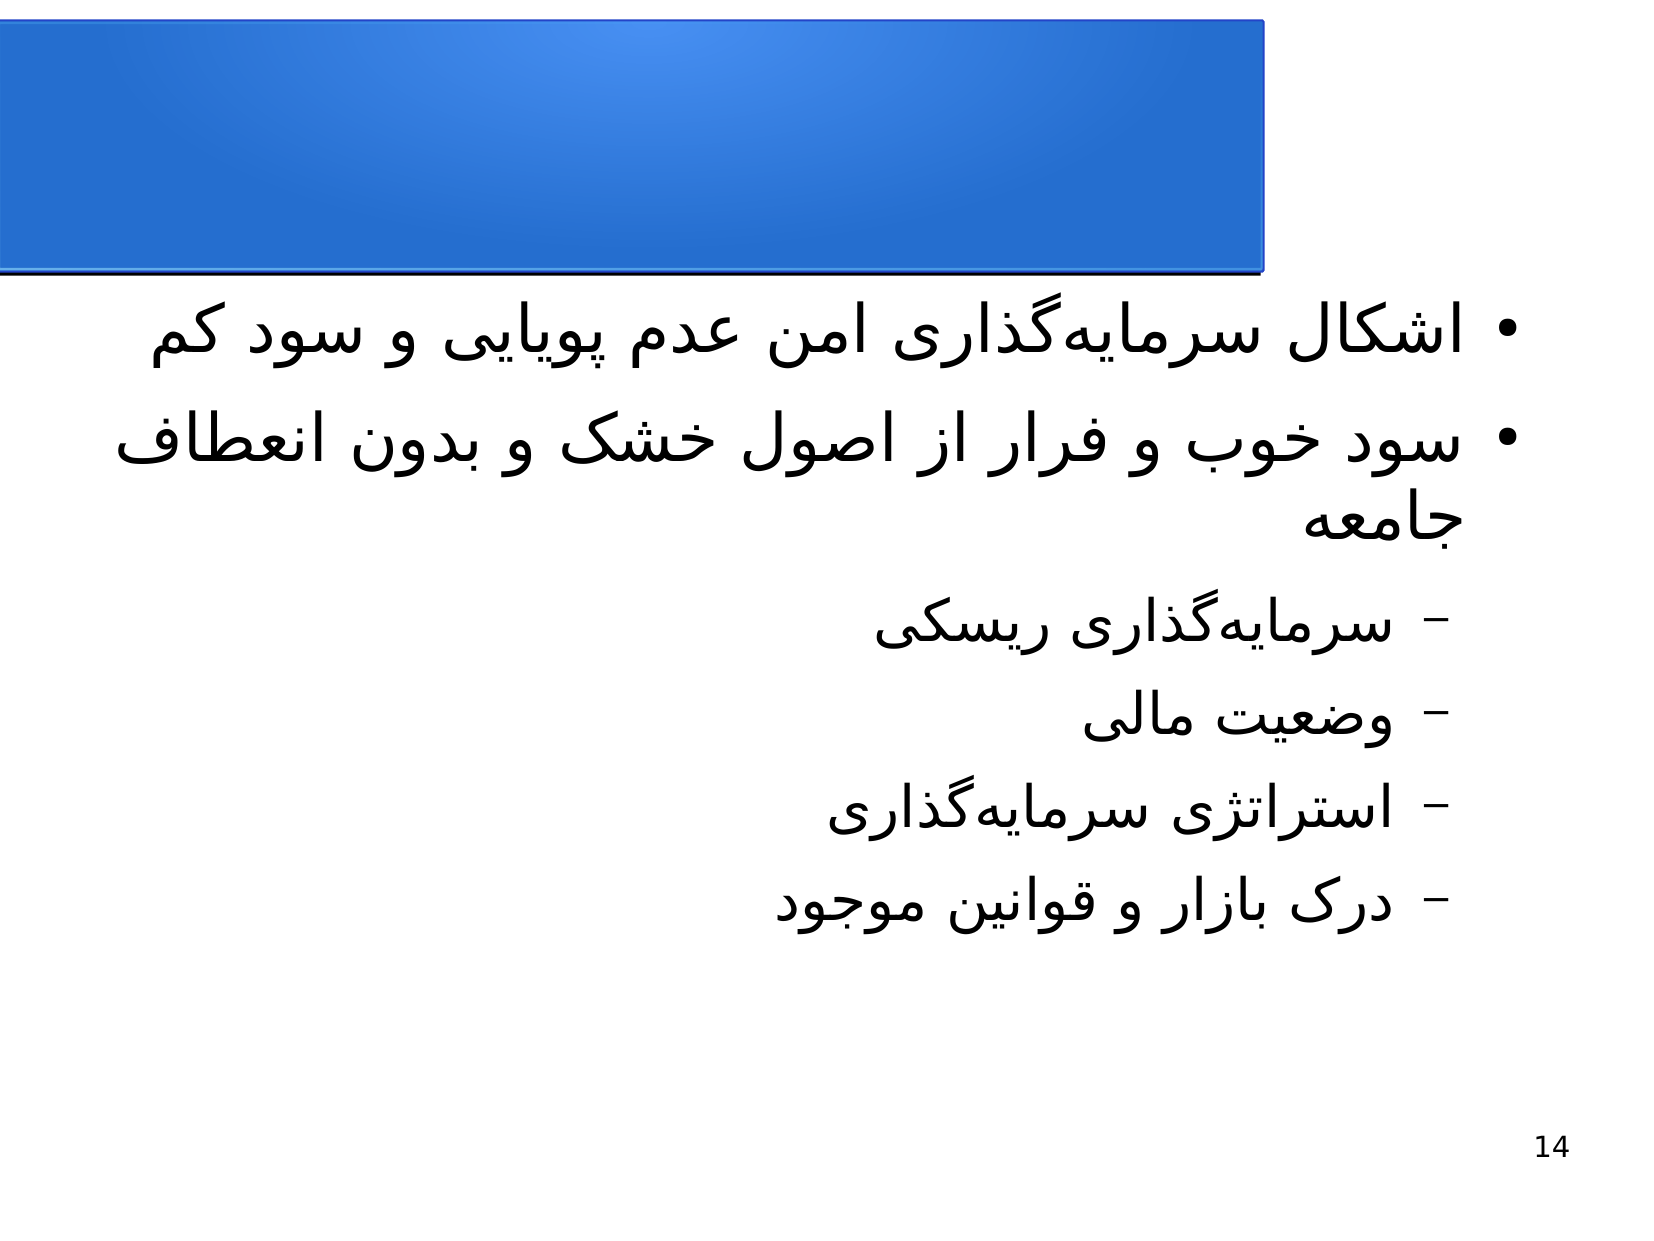

#
اشکال سرمایه‌گذاری امن عدم پویایی و سود کم
سود خوب و فرار از اصول خشک و بدون انعطاف جامعه
سرمایه‌گذاری ریسکی
وضعیت مالی
استراتژی سرمایه‌گذاری
درک بازار و قوانین موجود
14